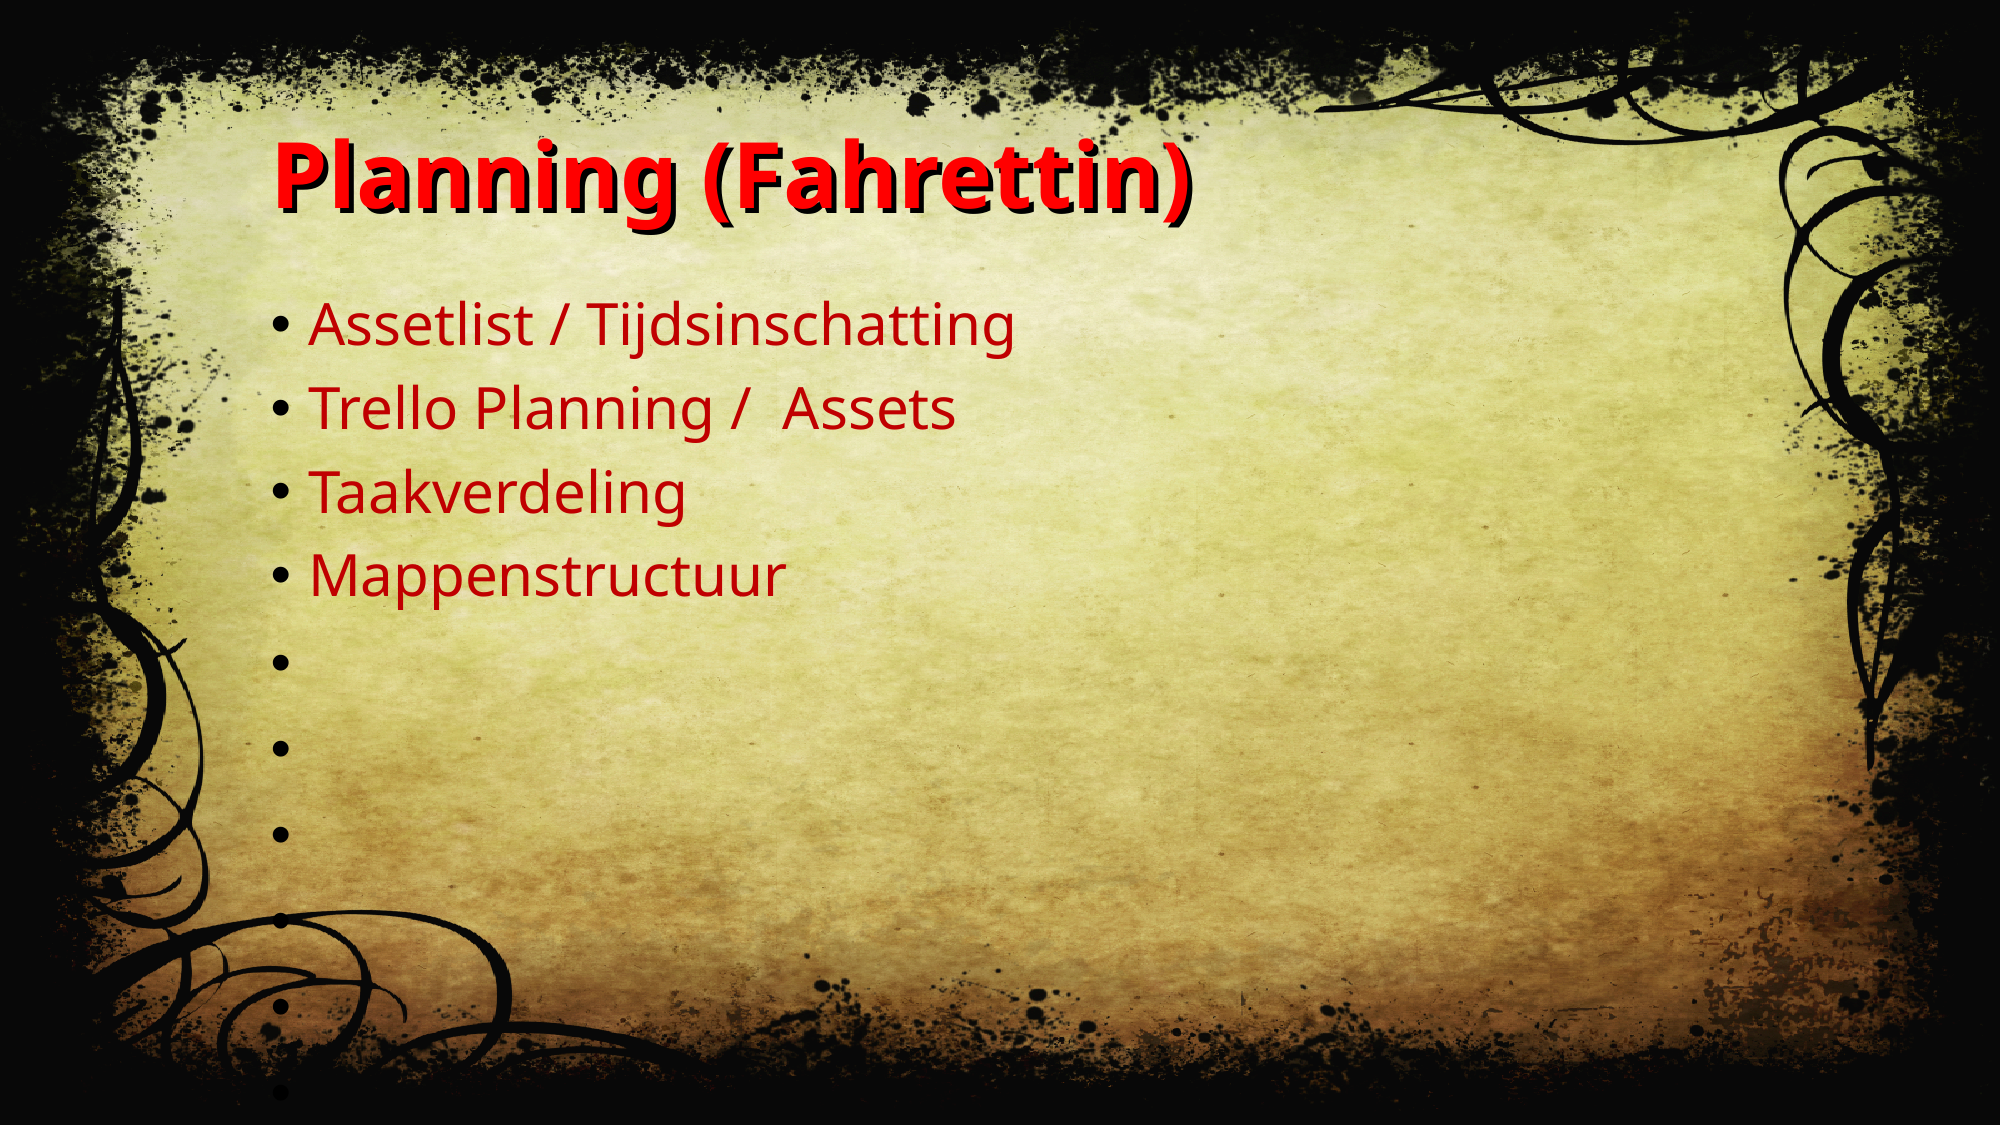

# Planning (Fahrettin)
Assetlist / Tijdsinschatting
Trello Planning / Assets
Taakverdeling
Mappenstructuur